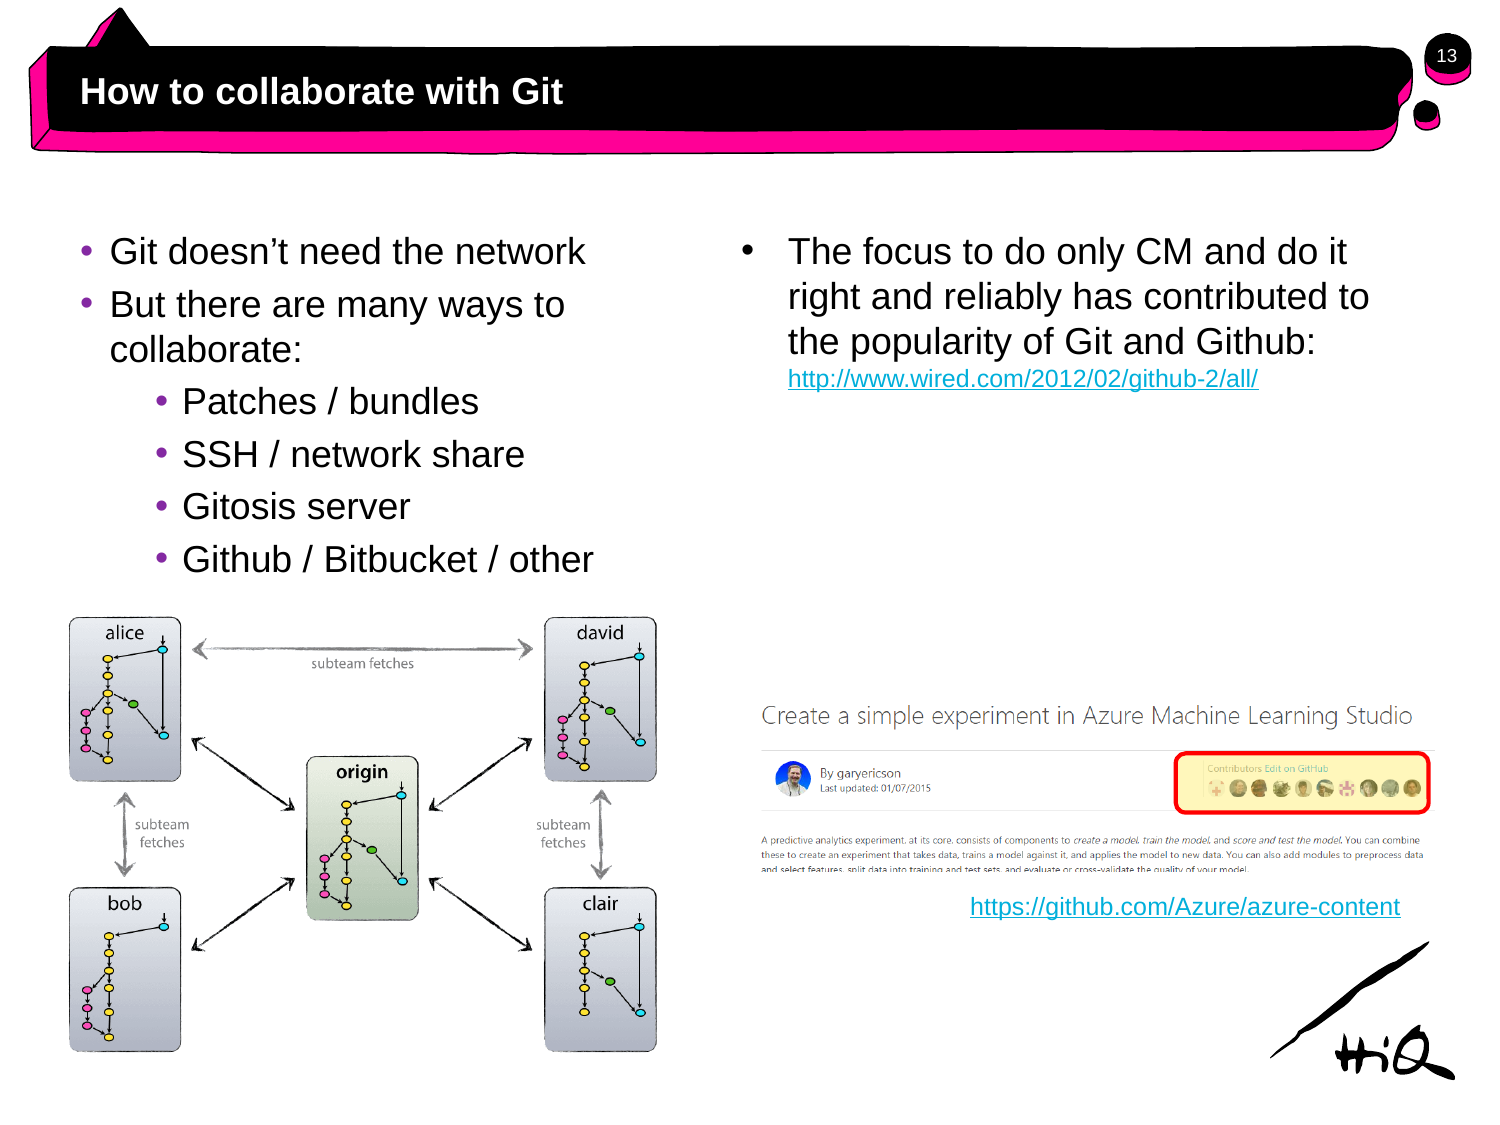

# How to collaborate with Git
The focus to do only CM and do it right and reliably has contributed to the popularity of Git and Github:
http://www.wired.com/2012/02/github-2/all/
Git doesn’t need the network
But there are many ways to collaborate:
Patches / bundles
SSH / network share
Gitosis server
Github / Bitbucket / other
https://github.com/Azure/azure-content